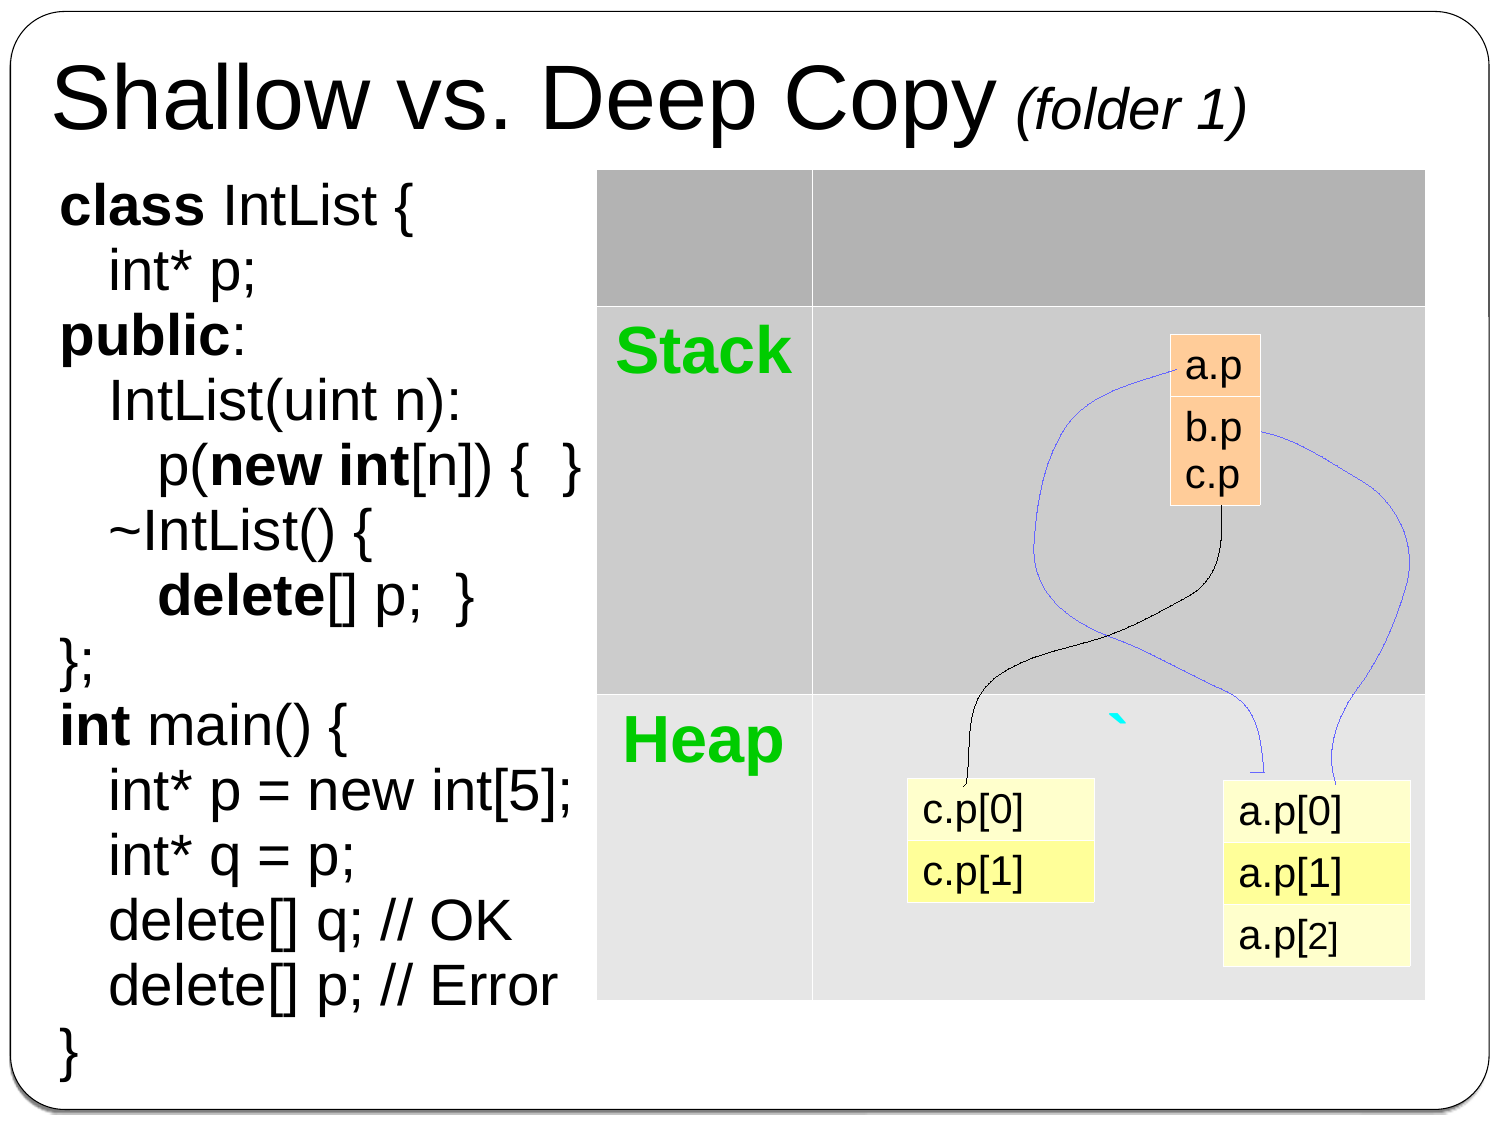

# Shallow vs. Deep Copy (folder 1)
class IntList {
 int* p;
public:
 IntList(uint n):
 p(new int[n]) { }
 ~IntList() {
 delete[] p; }
};
int main() {
 int* p = new int[5];
 int* q = p;
 delete[] q; // OK
 delete[] p; // Error
}
| | |
| --- | --- |
| Stack | |
| Heap | ` |
| a.p |
| --- |
| b.p c.p |
| c.p[0] |
| --- |
| c.p[1] |
| a.p[0] |
| --- |
| a.p[1] |
| a.p[2] |